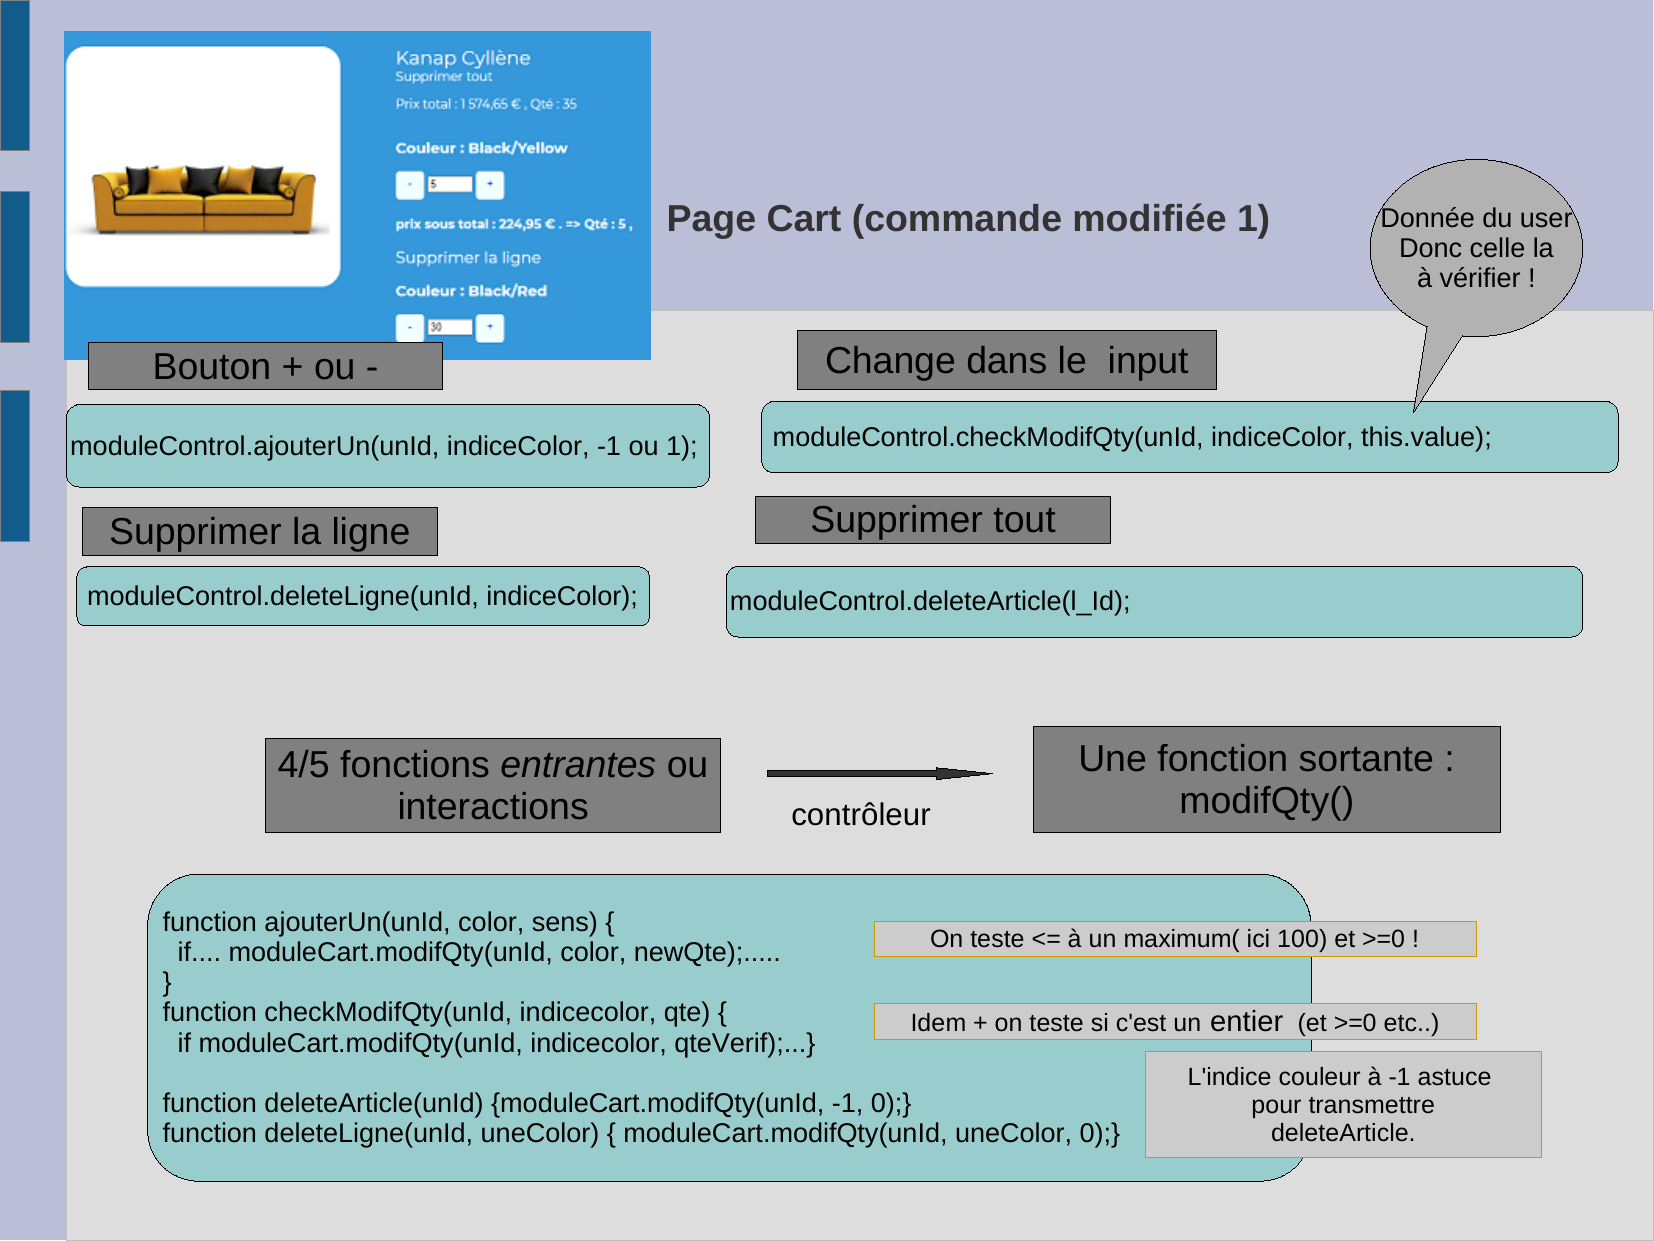

# Page Cart (commande modifiée 1)
Donnée du user
Donc celle la
à vérifier !
Change dans le input
Bouton + ou -
 moduleControl.checkModifQty(unId, indiceColor, this.value);
moduleControl.ajouterUn(unId, indiceColor, -1 ou 1);
Supprimer tout
Supprimer la ligne
moduleControl.deleteArticle(l_Id);
 moduleControl.deleteLigne(unId, indiceColor);
Une fonction sortante :
modifQty()
4/5 fonctions entrantes ou
interactions
contrôleur
function ajouterUn(unId, color, sens) {
 if.... moduleCart.modifQty(unId, color, newQte);.....
}
function checkModifQty(unId, indicecolor, qte) {
 if moduleCart.modifQty(unId, indicecolor, qteVerif);...}
function deleteArticle(unId) {moduleCart.modifQty(unId, -1, 0);}
function deleteLigne(unId, uneColor) { moduleCart.modifQty(unId, uneColor, 0);}
On teste <= à un maximum( ici 100) et >=0 !
Idem + on teste si c'est un entier (et >=0 etc..)
L'indice couleur à -1 astuce
pour transmettre
deleteArticle.